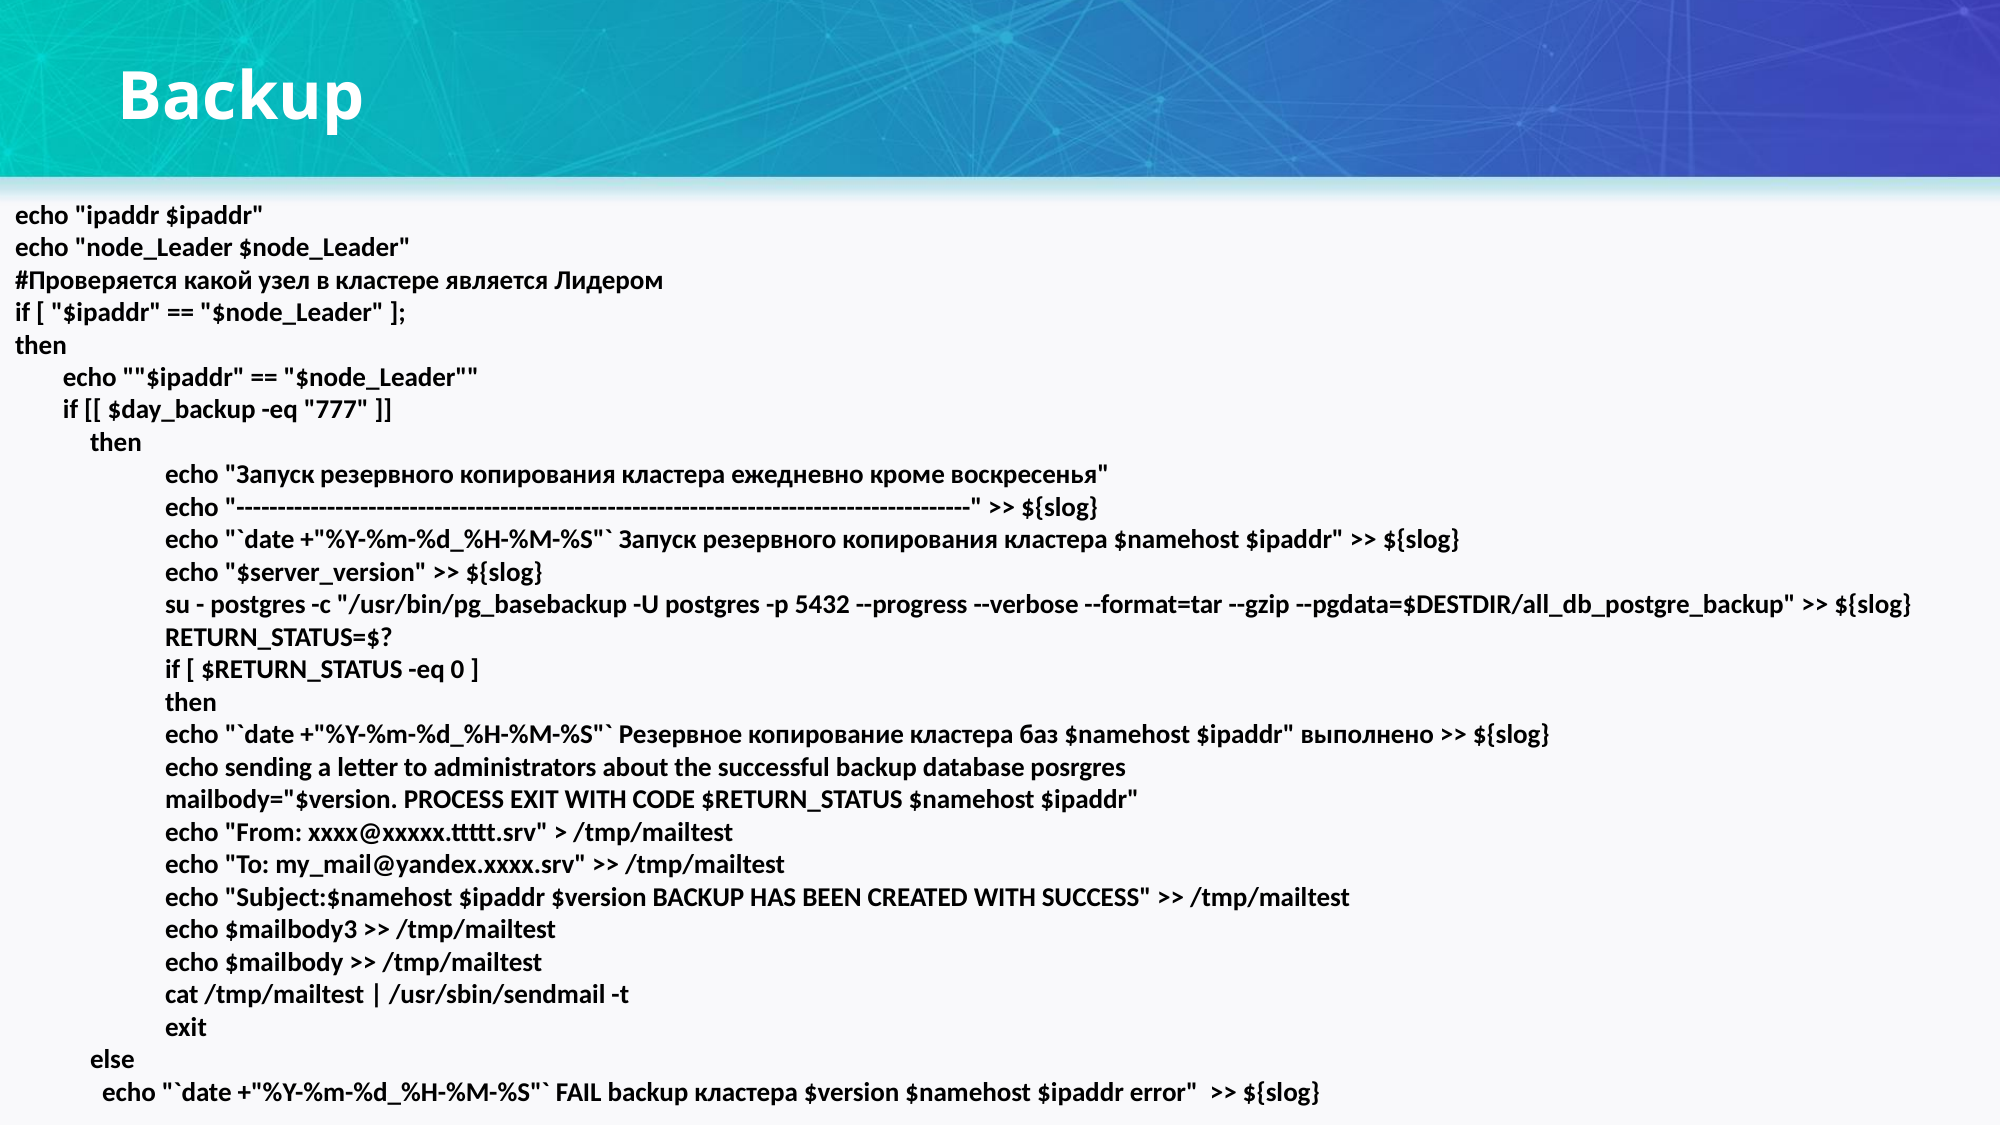

Backup
echo "ipaddr $ipaddr"
echo "node_Leader $node_Leader"
#Проверяется какой узел в кластере является Лидером
if [ "$ipaddr" == "$node_Leader" ];
then
 echo ""$ipaddr" == "$node_Leader""
 if [[ $day_backup -eq "777" ]]
 	then
 		echo "Запуск резервного копирования кластера ежедневно кроме воскресенья"
 		echo "-----------------------------------------------------------------------------------------" >> ${slog}
 		echo "`date +"%Y-%m-%d_%H-%M-%S"` Запуск резервного копирования кластера $namehost $ipaddr" >> ${slog}
 		echo "$server_version" >> ${slog}
 		su - postgres -c "/usr/bin/pg_basebackup -U postgres -p 5432 --progress --verbose --format=tar --gzip --pgdata=$DESTDIR/all_db_postgre_backup" >> ${slog}
 		RETURN_STATUS=$?
 		if [ $RETURN_STATUS -eq 0 ]
 		then
 		echo "`date +"%Y-%m-%d_%H-%M-%S"` Резервное копирование кластера баз $namehost $ipaddr" выполнено >> ${slog}
 		echo sending a letter to administrators about the successful backup database posrgres
 		mailbody="$version. PROCESS EXIT WITH CODE $RETURN_STATUS $namehost $ipaddr"
 		echo "From: xxxx@xxxxx.ttttt.srv" > /tmp/mailtest
 		echo "To: my_mail@yandex.xxxx.srv" >> /tmp/mailtest
 		echo "Subject:$namehost $ipaddr $version BACKUP HAS BEEN CREATED WITH SUCCESS" >> /tmp/mailtest
 		echo $mailbody3 >> /tmp/mailtest
 		echo $mailbody >> /tmp/mailtest
 		cat /tmp/mailtest | /usr/sbin/sendmail -t
 		exit
 	else
 	 echo "`date +"%Y-%m-%d_%H-%M-%S"` FAIL backup кластера $version $namehost $ipaddr error" >> ${slog}